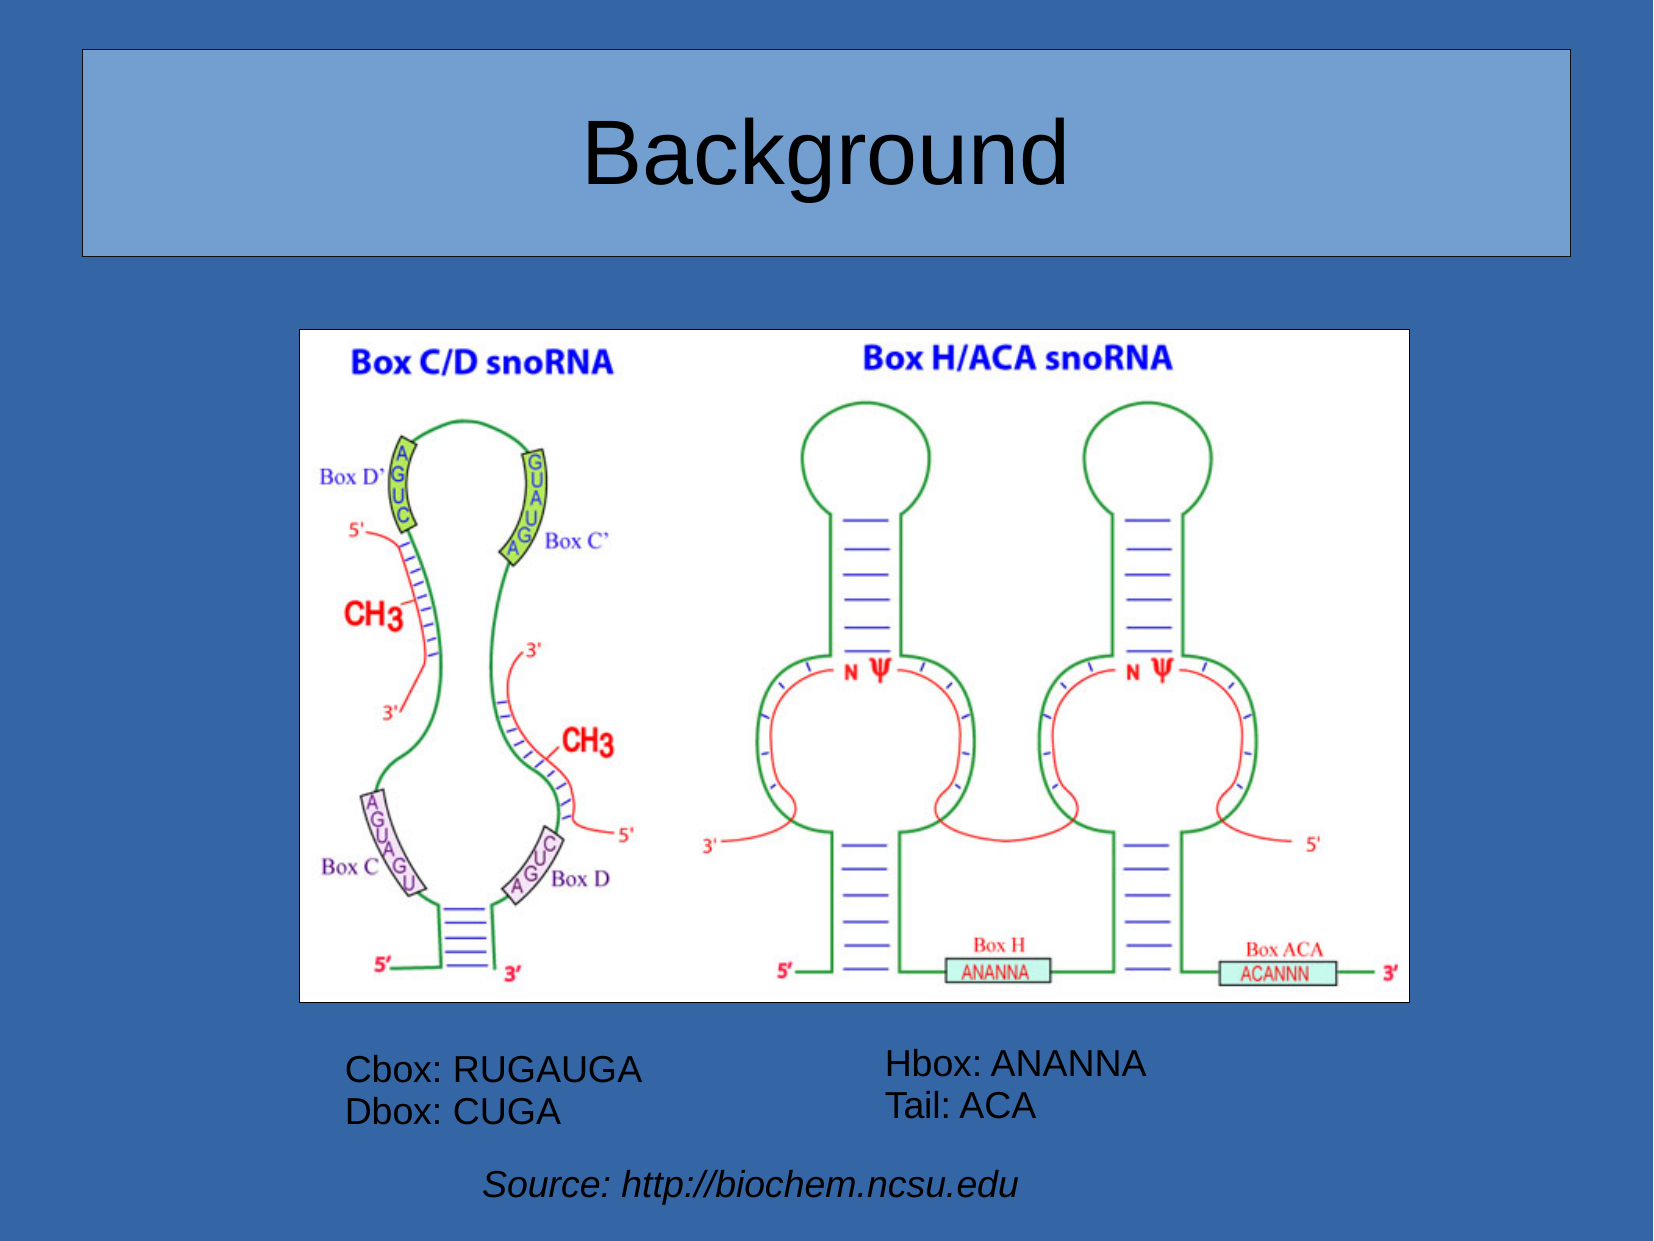

# Background
Hbox: ANANNA
Tail: ACA
Cbox: RUGAUGA	Dbox: CUGA
Source: http://biochem.ncsu.edu